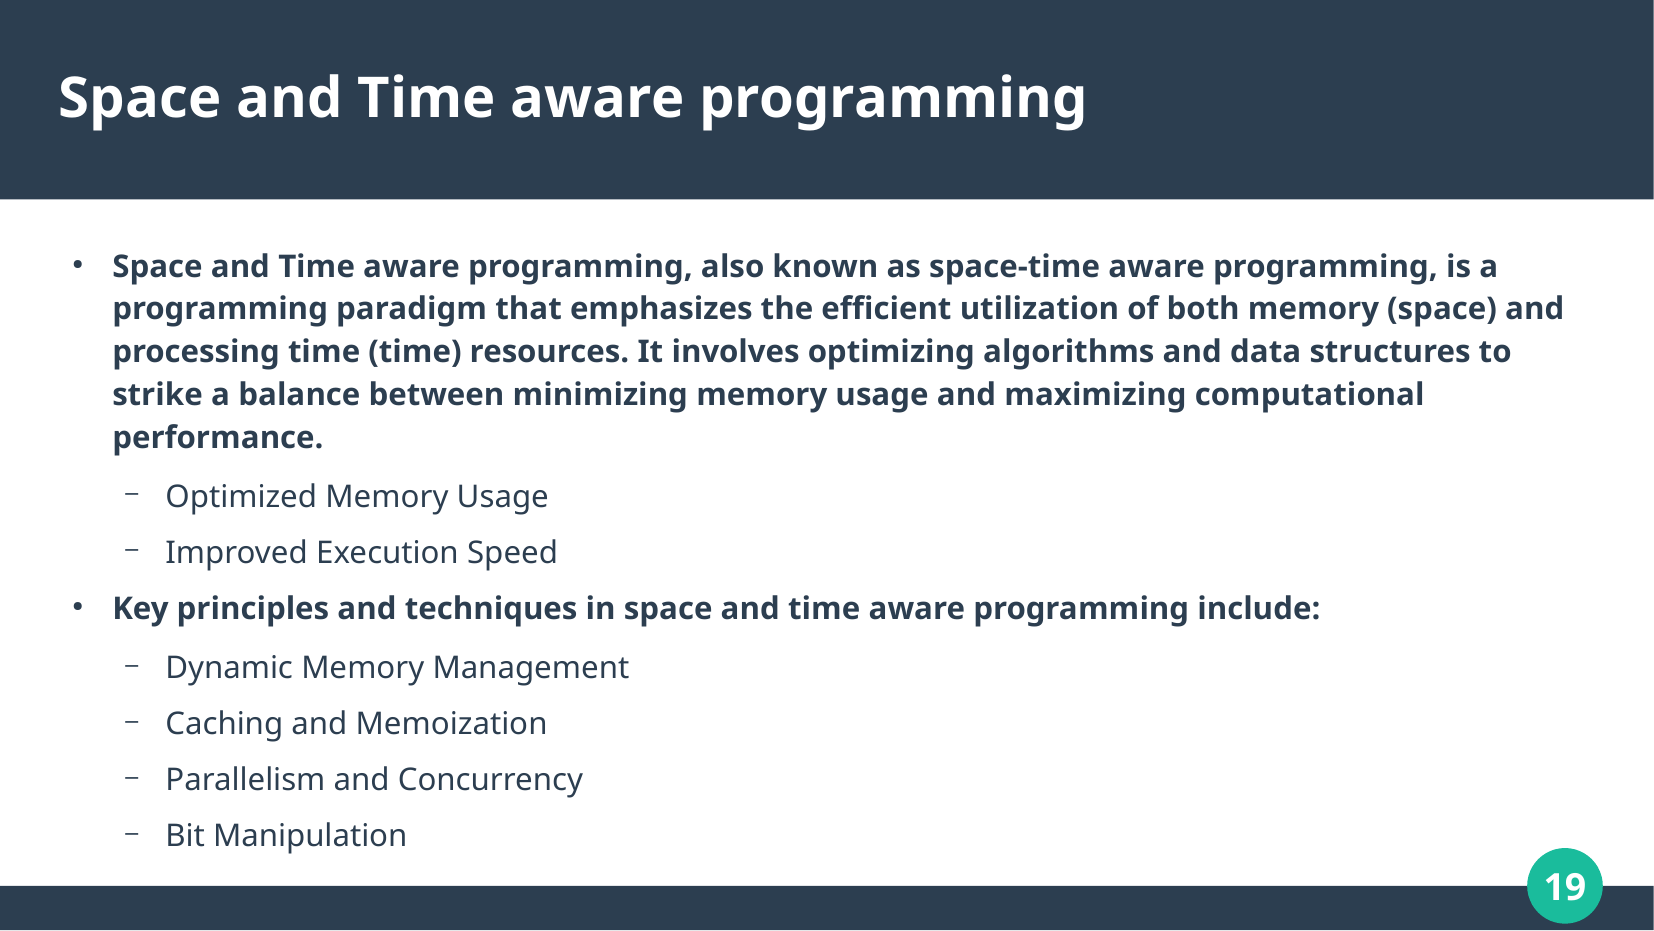

# Space and Time aware programming
Space and Time aware programming, also known as space-time aware programming, is a programming paradigm that emphasizes the efficient utilization of both memory (space) and processing time (time) resources. It involves optimizing algorithms and data structures to strike a balance between minimizing memory usage and maximizing computational performance.
Optimized Memory Usage
Improved Execution Speed
Key principles and techniques in space and time aware programming include:
Dynamic Memory Management
Caching and Memoization
Parallelism and Concurrency
Bit Manipulation